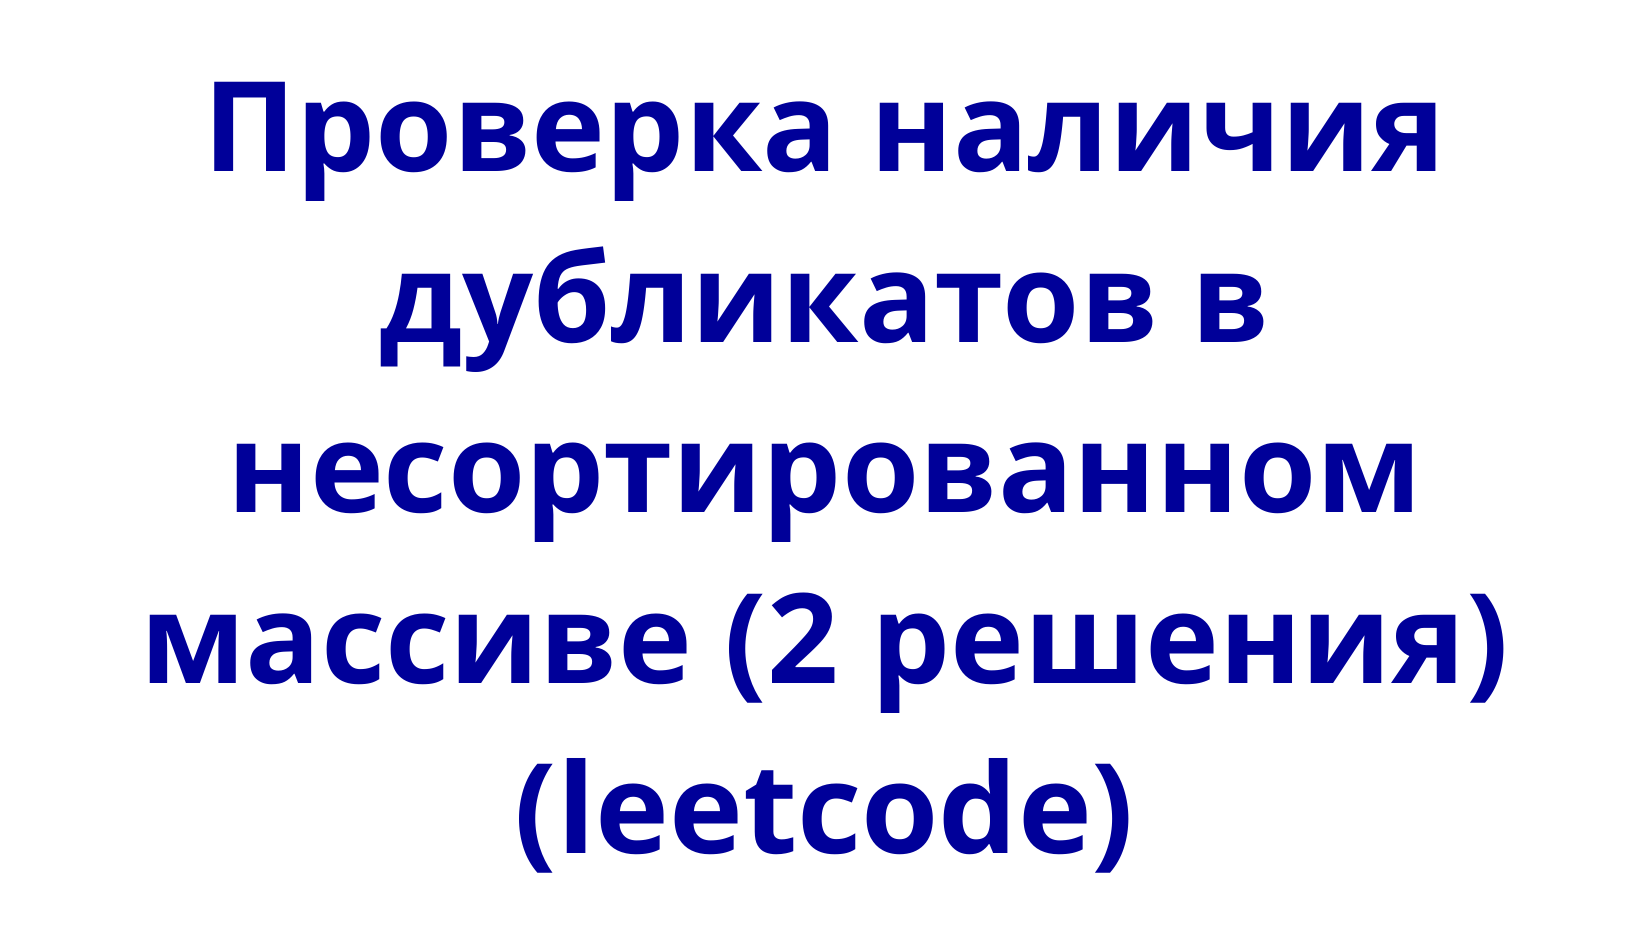

# Проверка наличия дубликатов в несортированном массиве (2 решения) (leetcode)